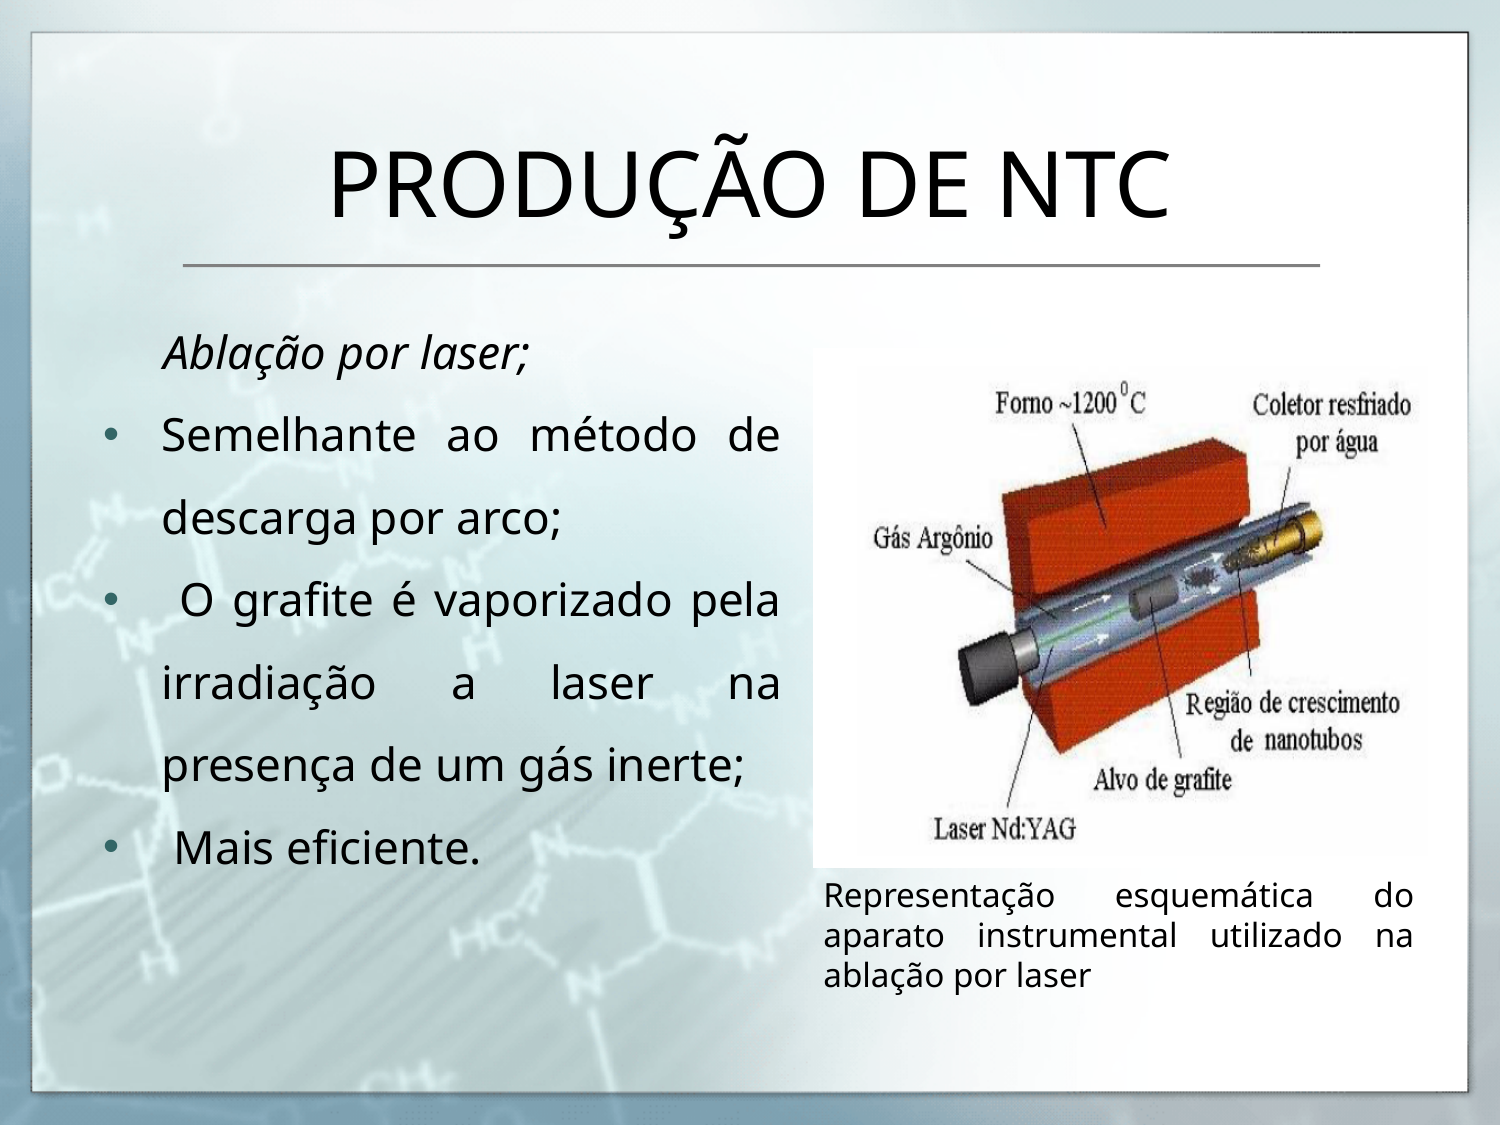

PRODUÇÃO DE NTC
 Ablação por laser;
Semelhante ao método de descarga por arco;
 O grafite é vaporizado pela irradiação a laser na presença de um gás inerte;
 Mais eficiente.
Representação esquemática do aparato instrumental utilizado na ablação por laser